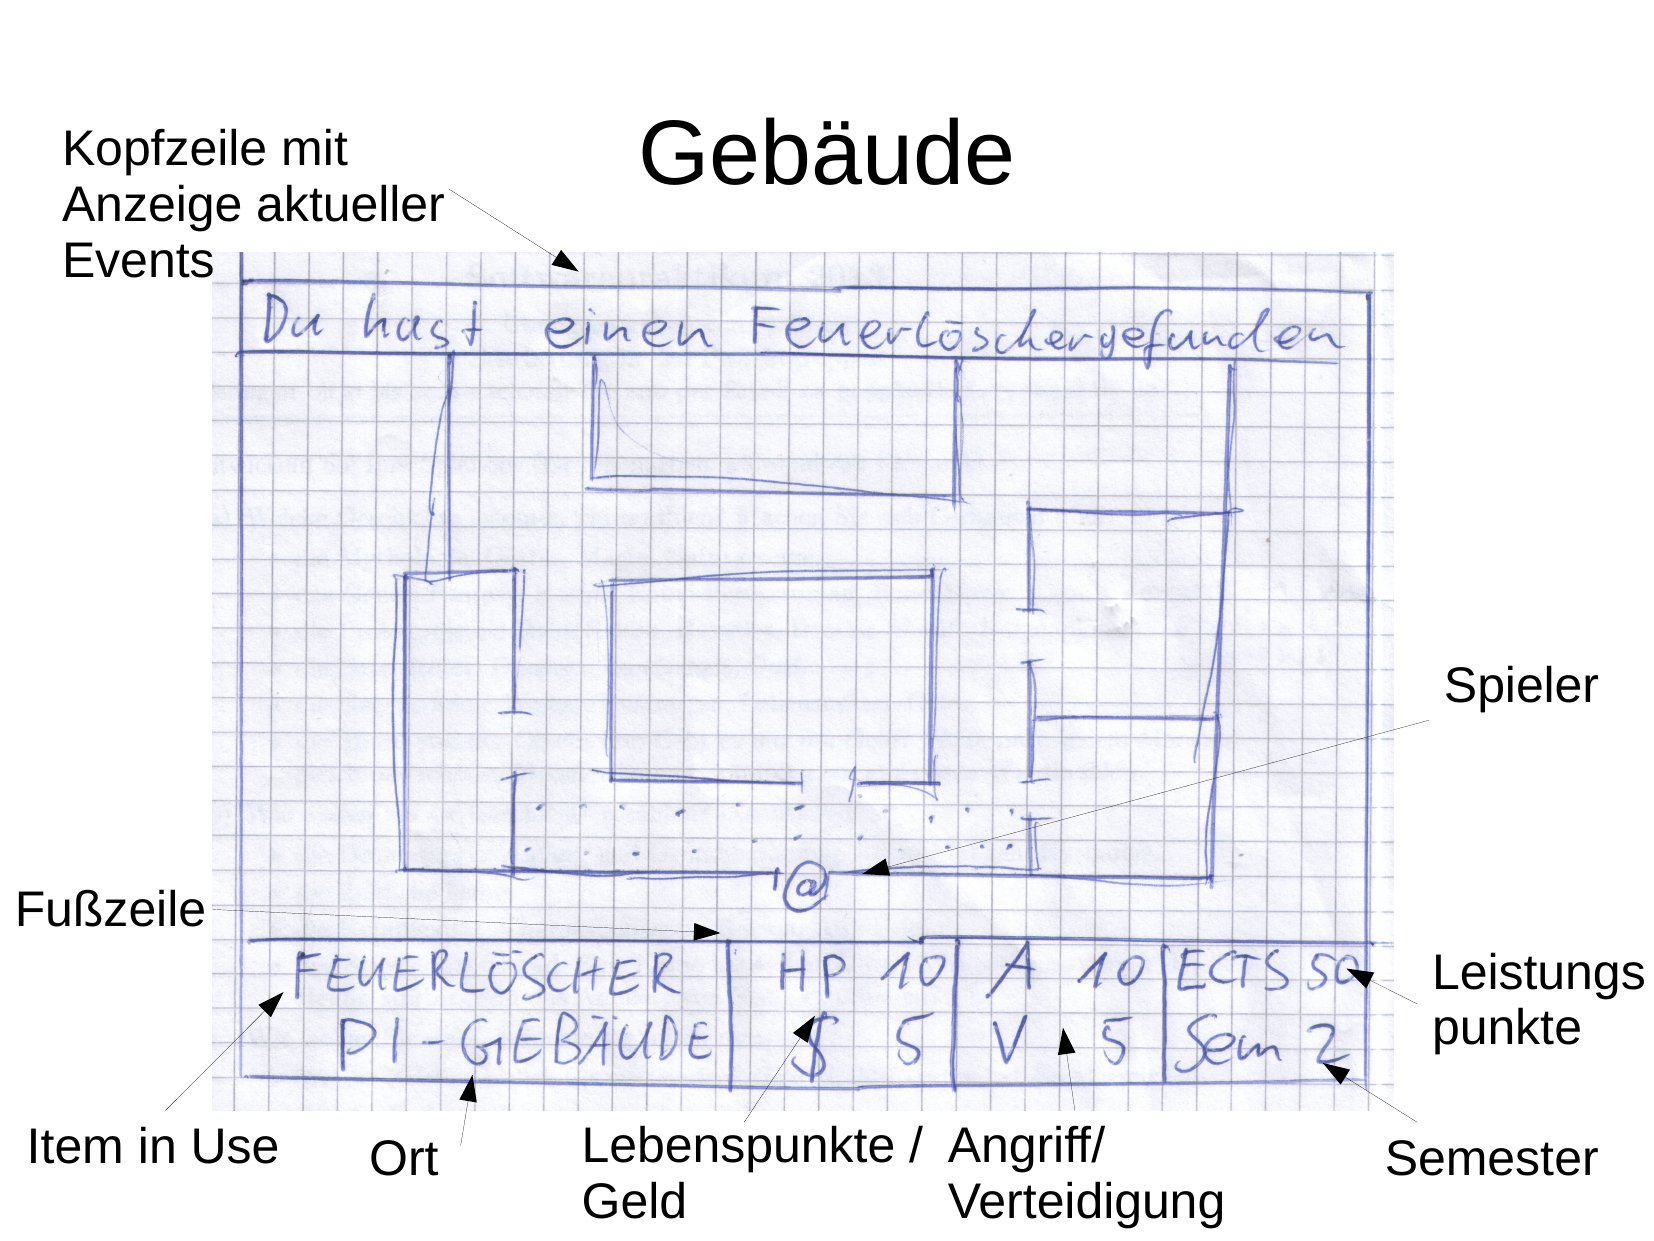

# Gebäude
Kopfzeile mit Anzeige aktueller Events
Spieler
Fußzeile
Leistungspunkte
Lebenspunkte / Geld
Angriff/ Verteidigung
Item in Use
Ort
Semester